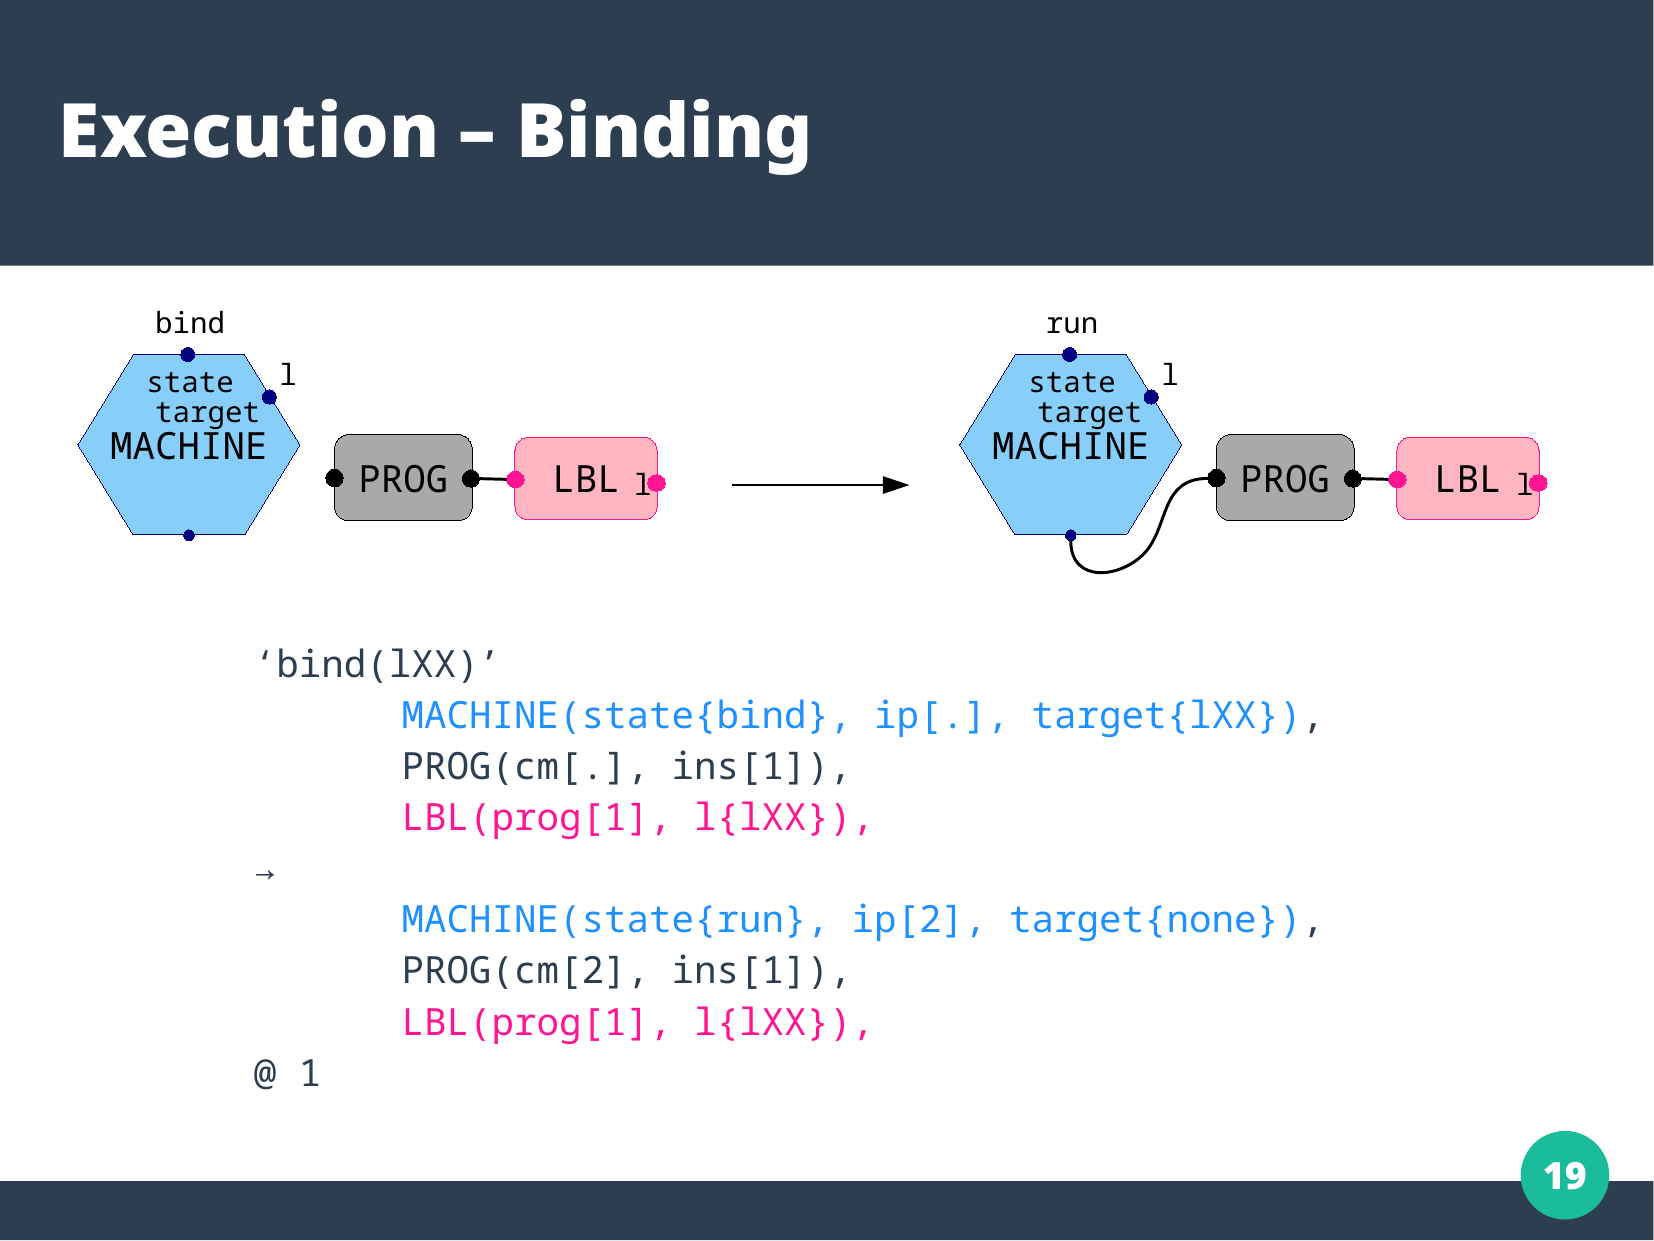

# Execution – Binding
bind
run
l
l
MACHINE
state
MACHINE
state
target
target
PROG
PROG
LBL
LBL
l
l
‘bind(lXX)’
		MACHINE(state{bind}, ip[.], target{lXX}),
		PROG(cm[.], ins[1]),
		LBL(prog[1], l{lXX}),
→
		MACHINE(state{run}, ip[2], target{none}),
		PROG(cm[2], ins[1]),
		LBL(prog[1], l{lXX}),
@ 1
19